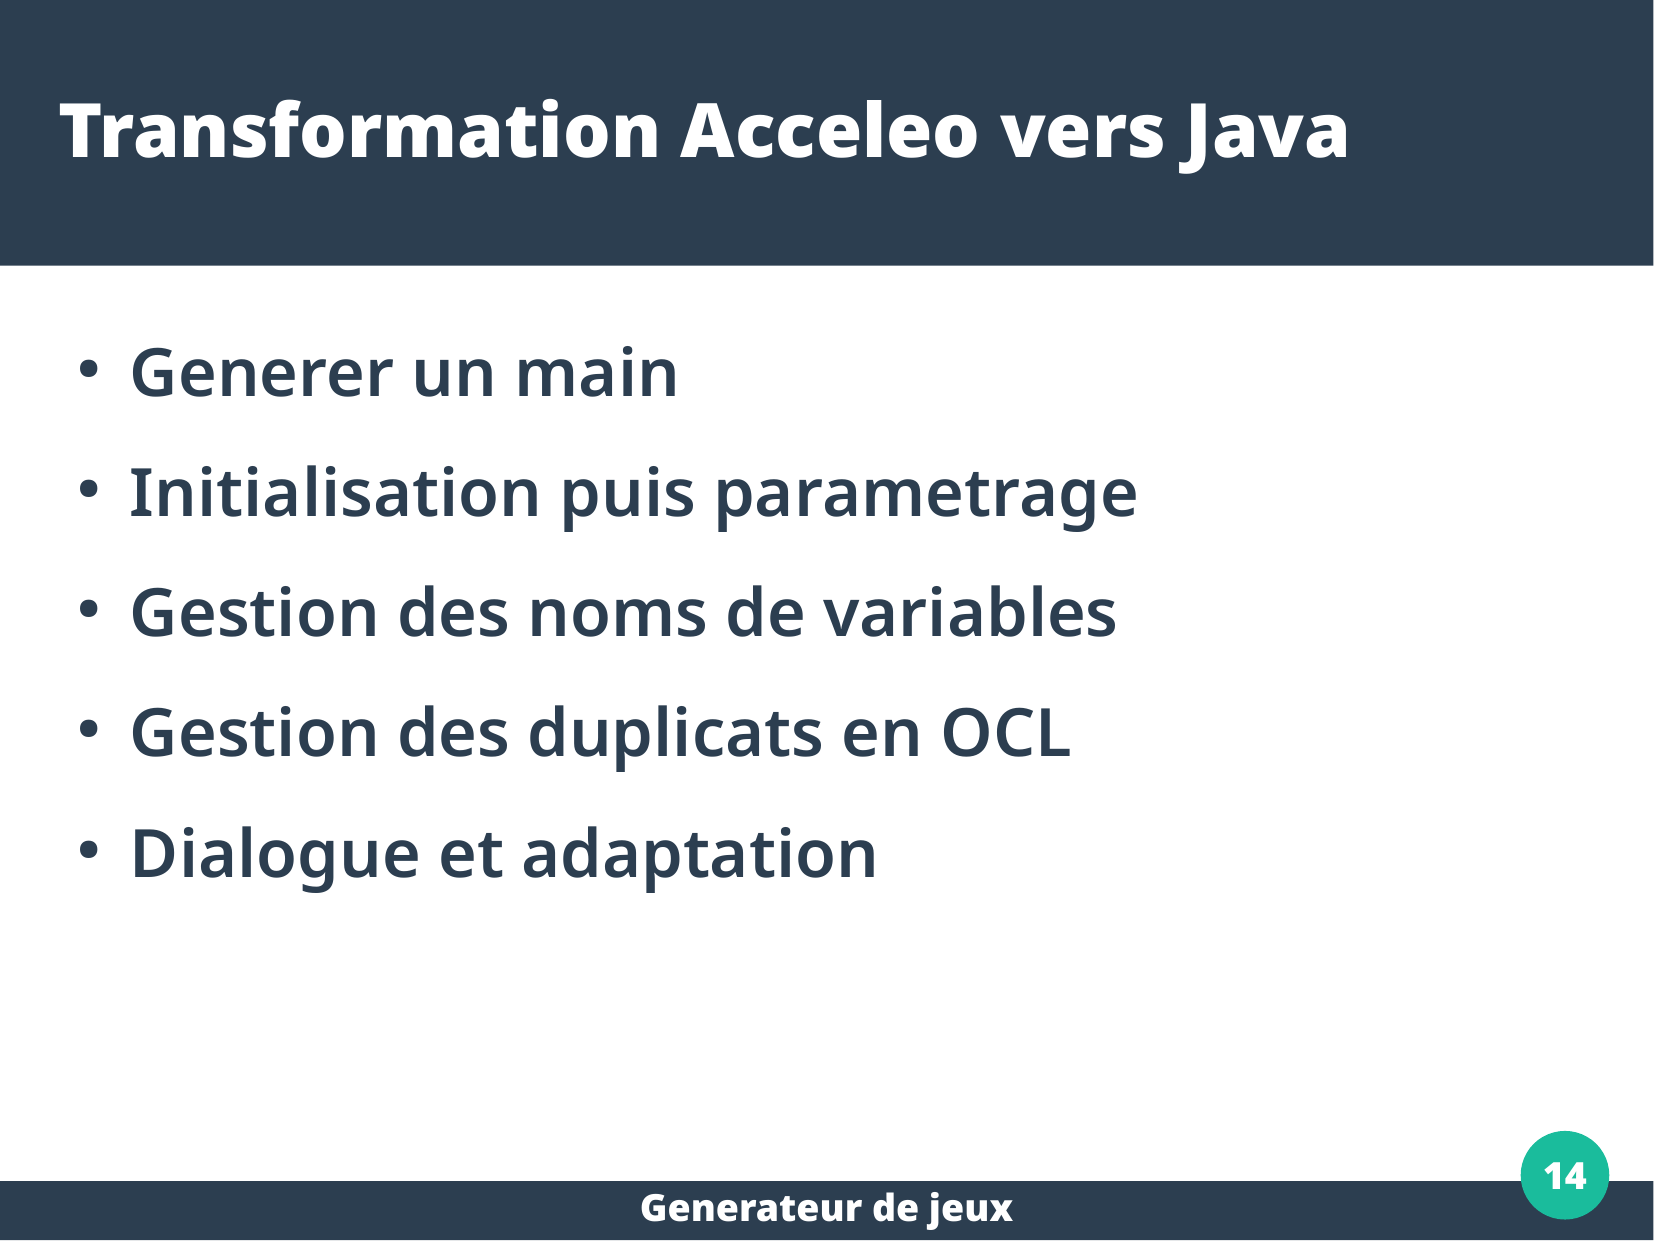

# Transformation Acceleo vers Java
Generer un main
Initialisation puis parametrage
Gestion des noms de variables
Gestion des duplicats en OCL
Dialogue et adaptation
14
Generateur de jeux